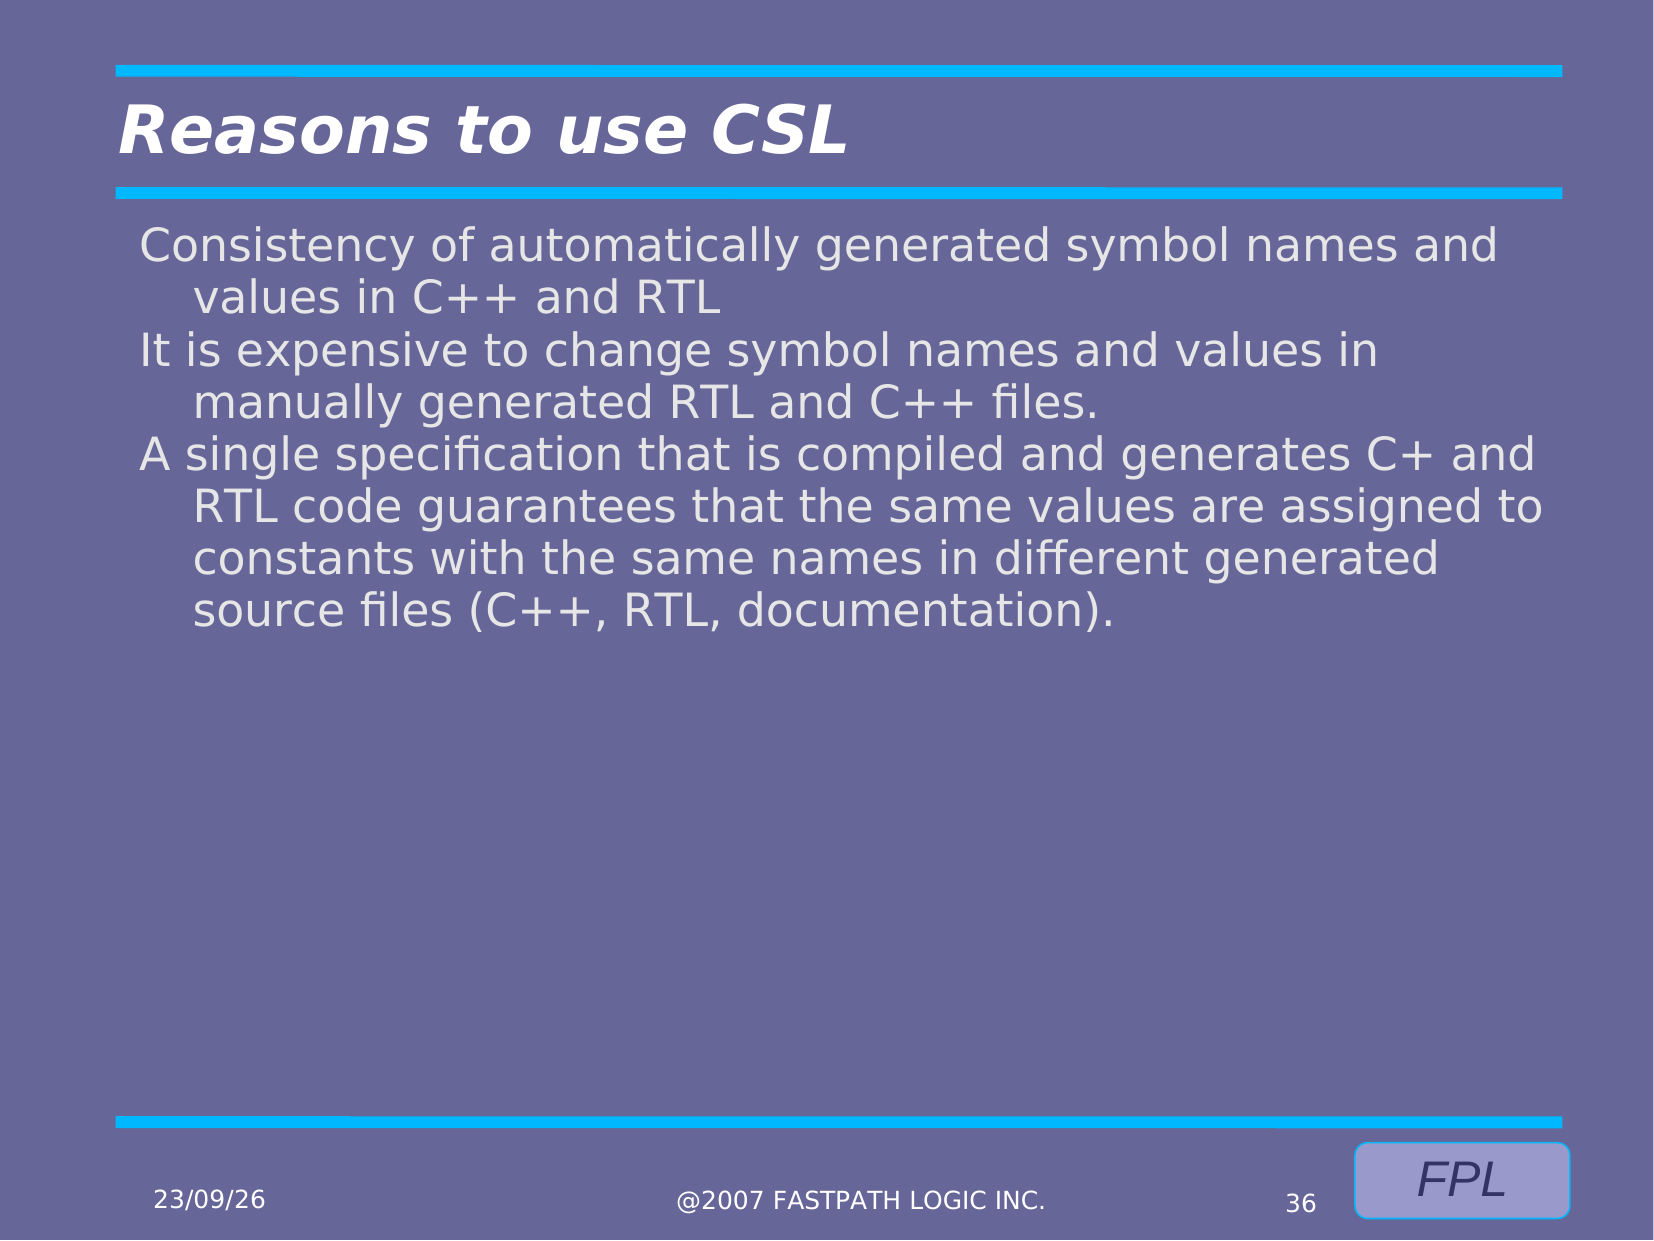

# Reasons to use CSL
Consistency of automatically generated symbol names and values in C++ and RTL
It is expensive to change symbol names and values in manually generated RTL and C++ files.
A single specification that is compiled and generates C+ and RTL code guarantees that the same values are assigned to constants with the same names in different generated source files (C++, RTL, documentation).
36